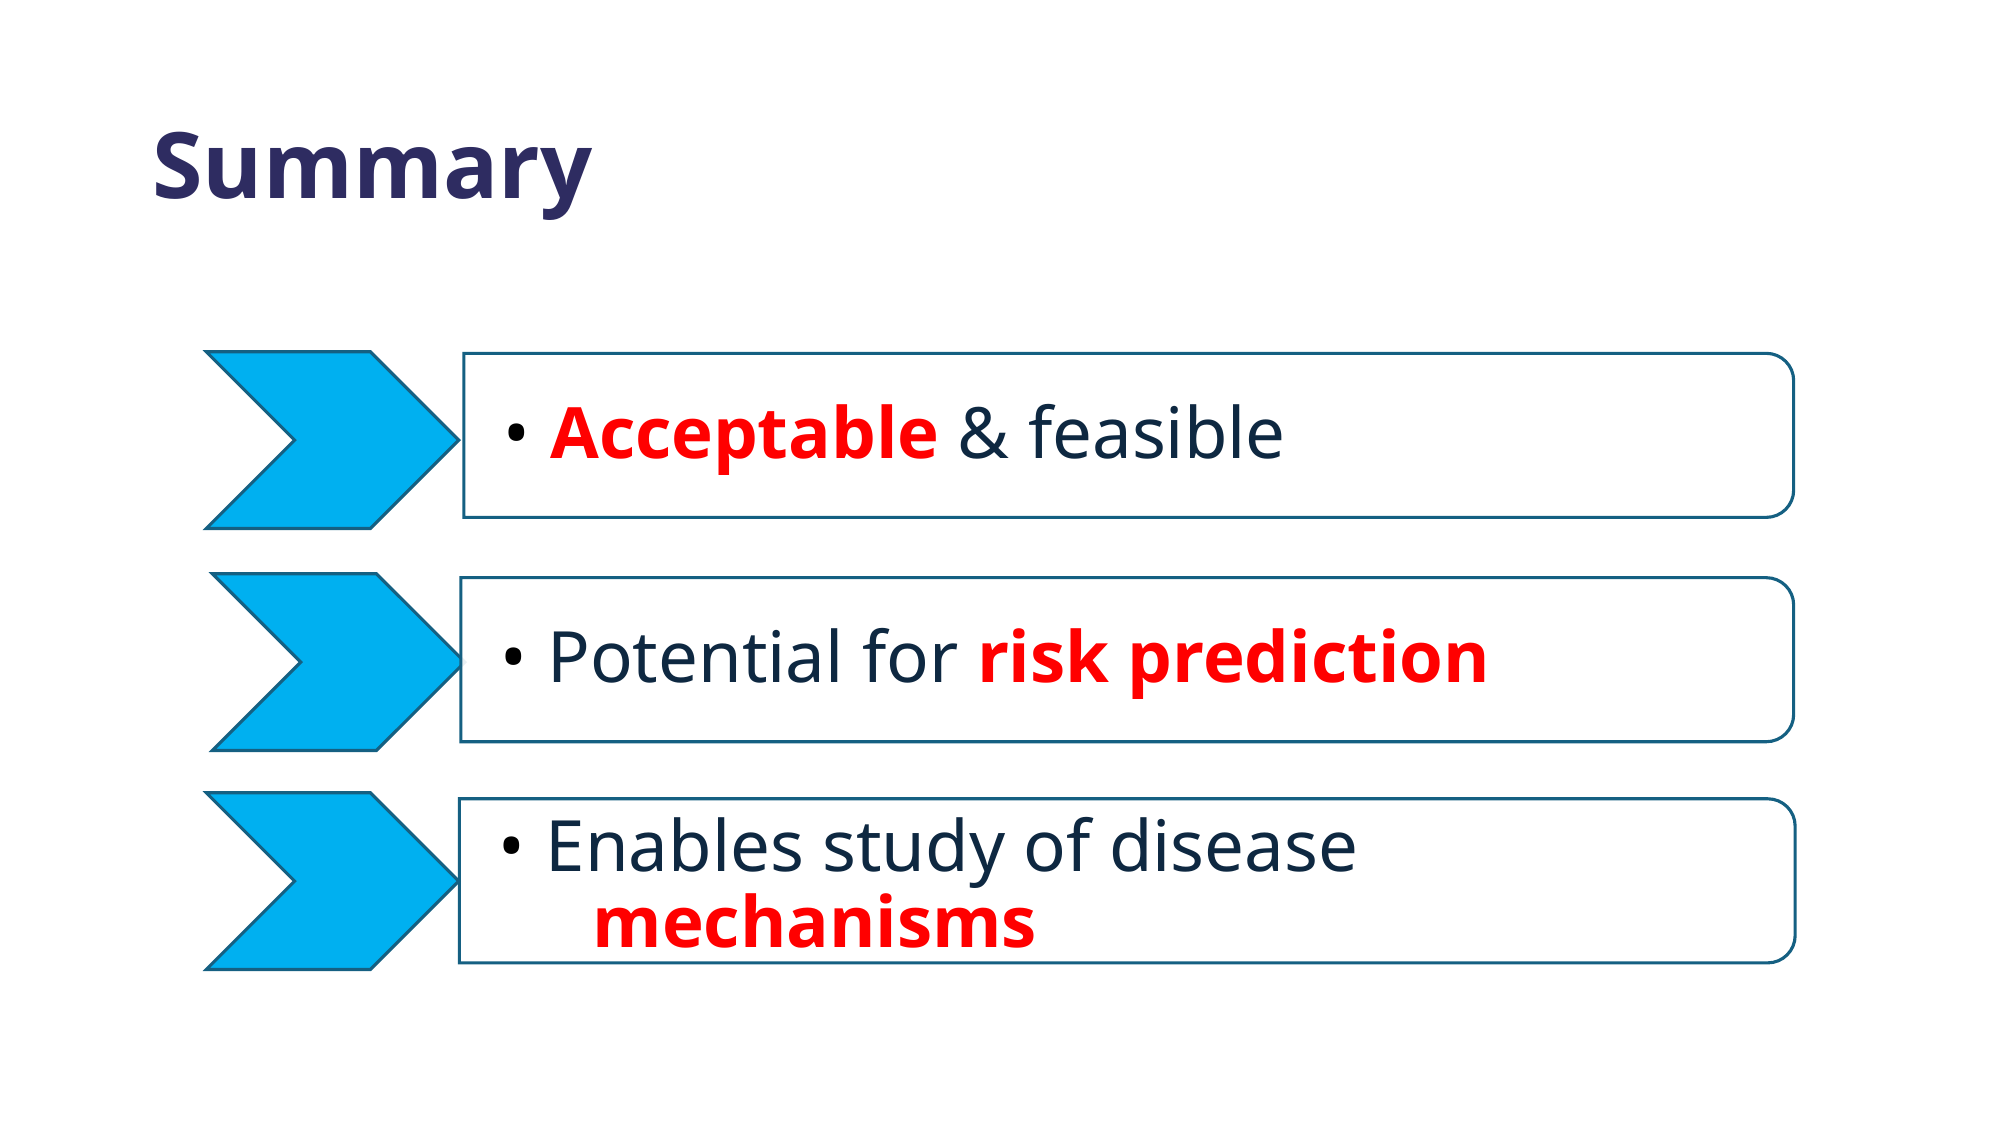

# Summary
n
Acceptable & feasible
n
Potential for risk prediction
n
Enables study of disease mechanisms